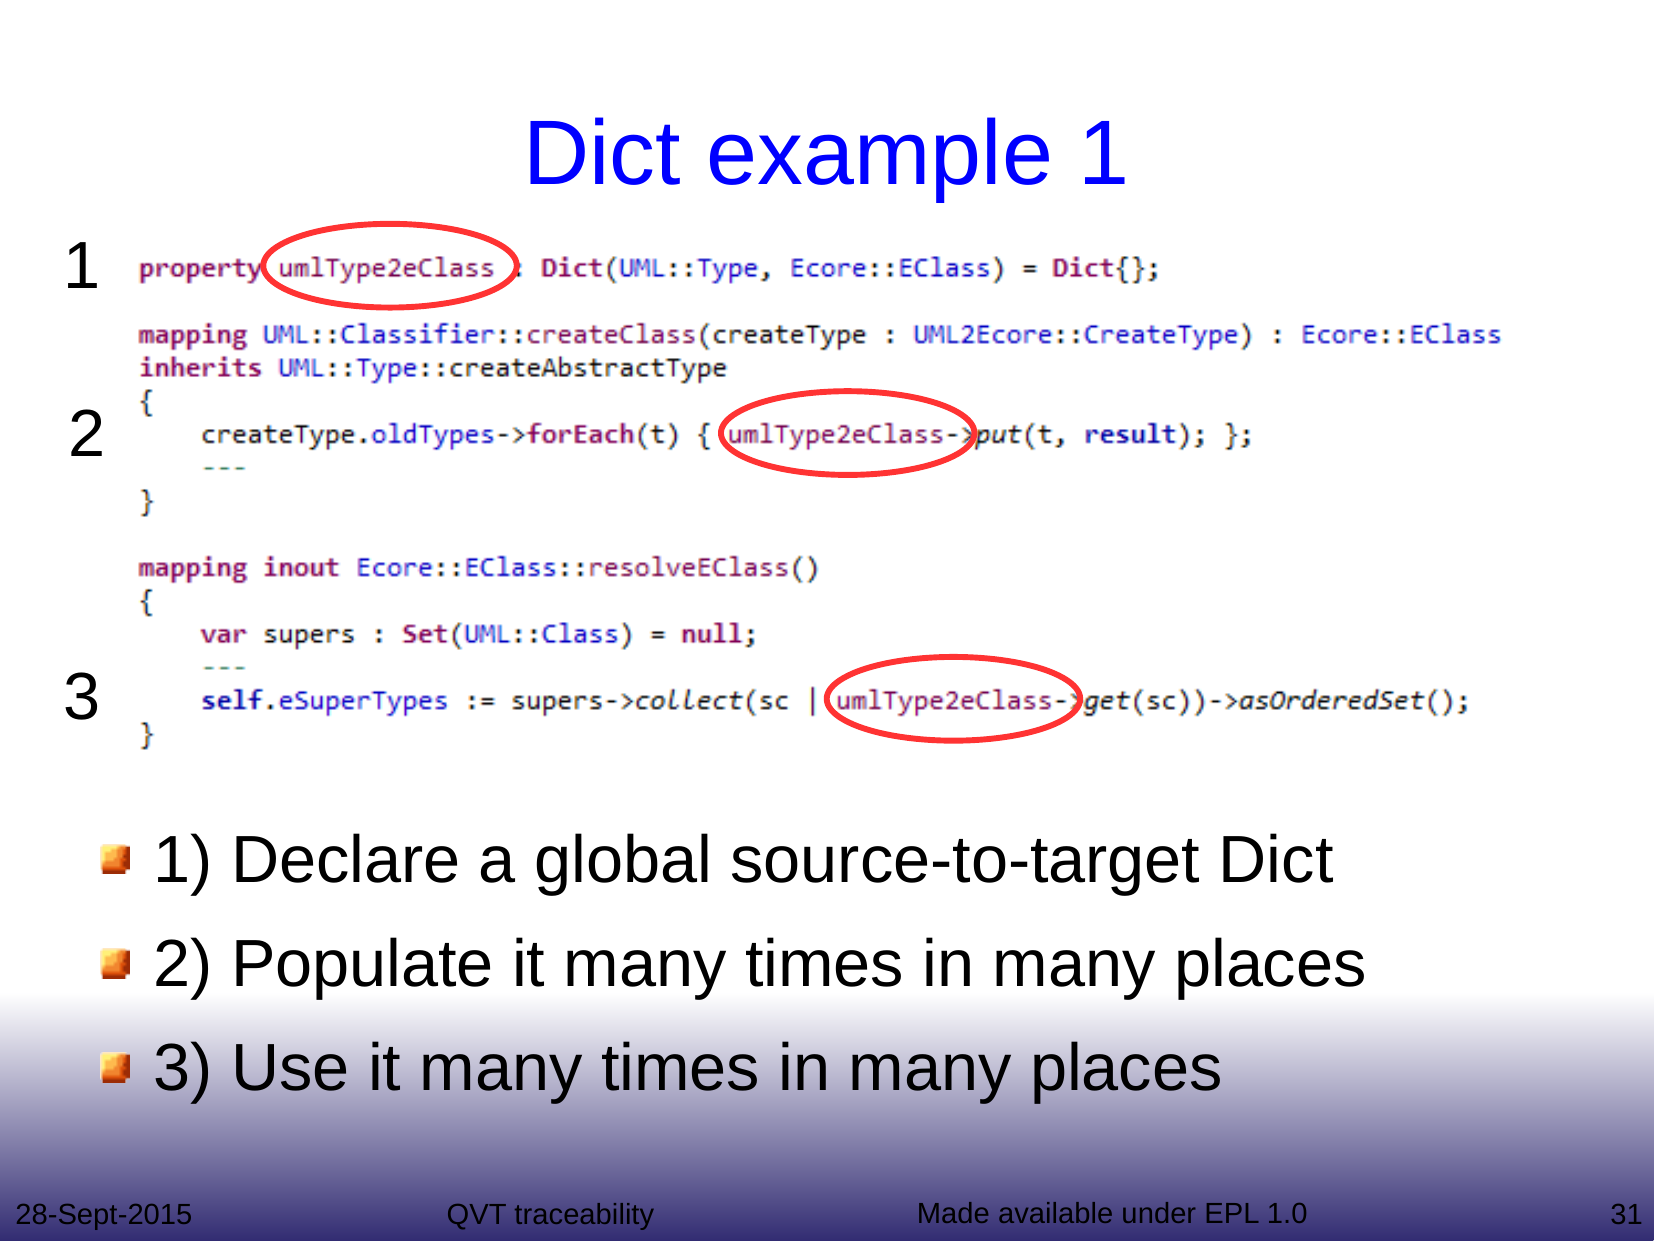

# Dict example 1
1
2
3
1) Declare a global source-to-target Dict
2) Populate it many times in many places
3) Use it many times in many places
28-Sept-2015
QVT traceability
31